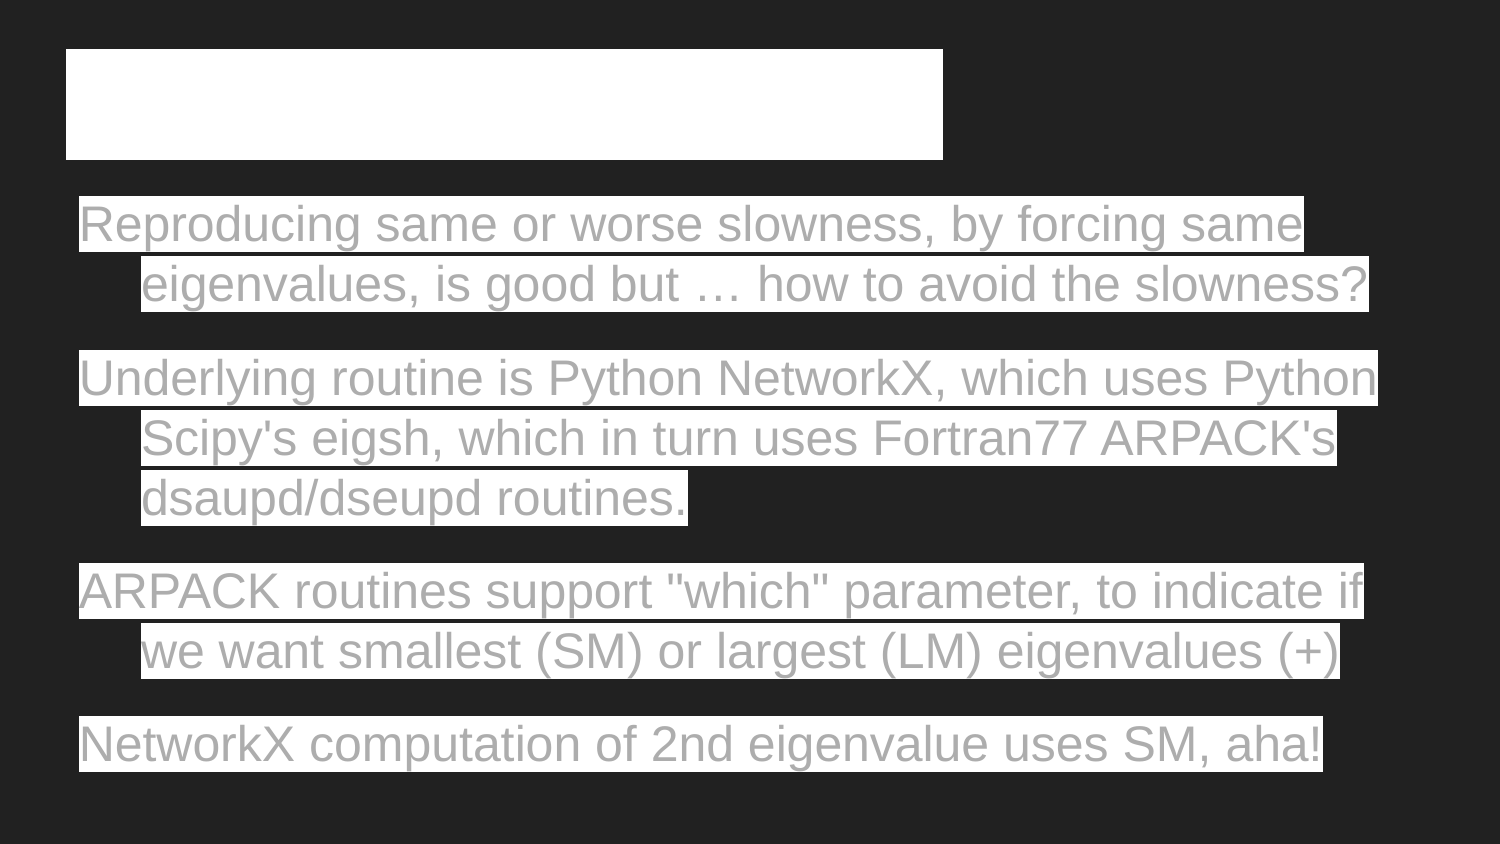

# Idea4: How to fix it?
Reproducing same or worse slowness, by forcing same eigenvalues, is good but … how to avoid the slowness?
Underlying routine is Python NetworkX, which uses Python Scipy's eigsh, which in turn uses Fortran77 ARPACK's dsaupd/dseupd routines.
ARPACK routines support "which" parameter, to indicate if we want smallest (SM) or largest (LM) eigenvalues (+)
NetworkX computation of 2nd eigenvalue uses SM, aha!